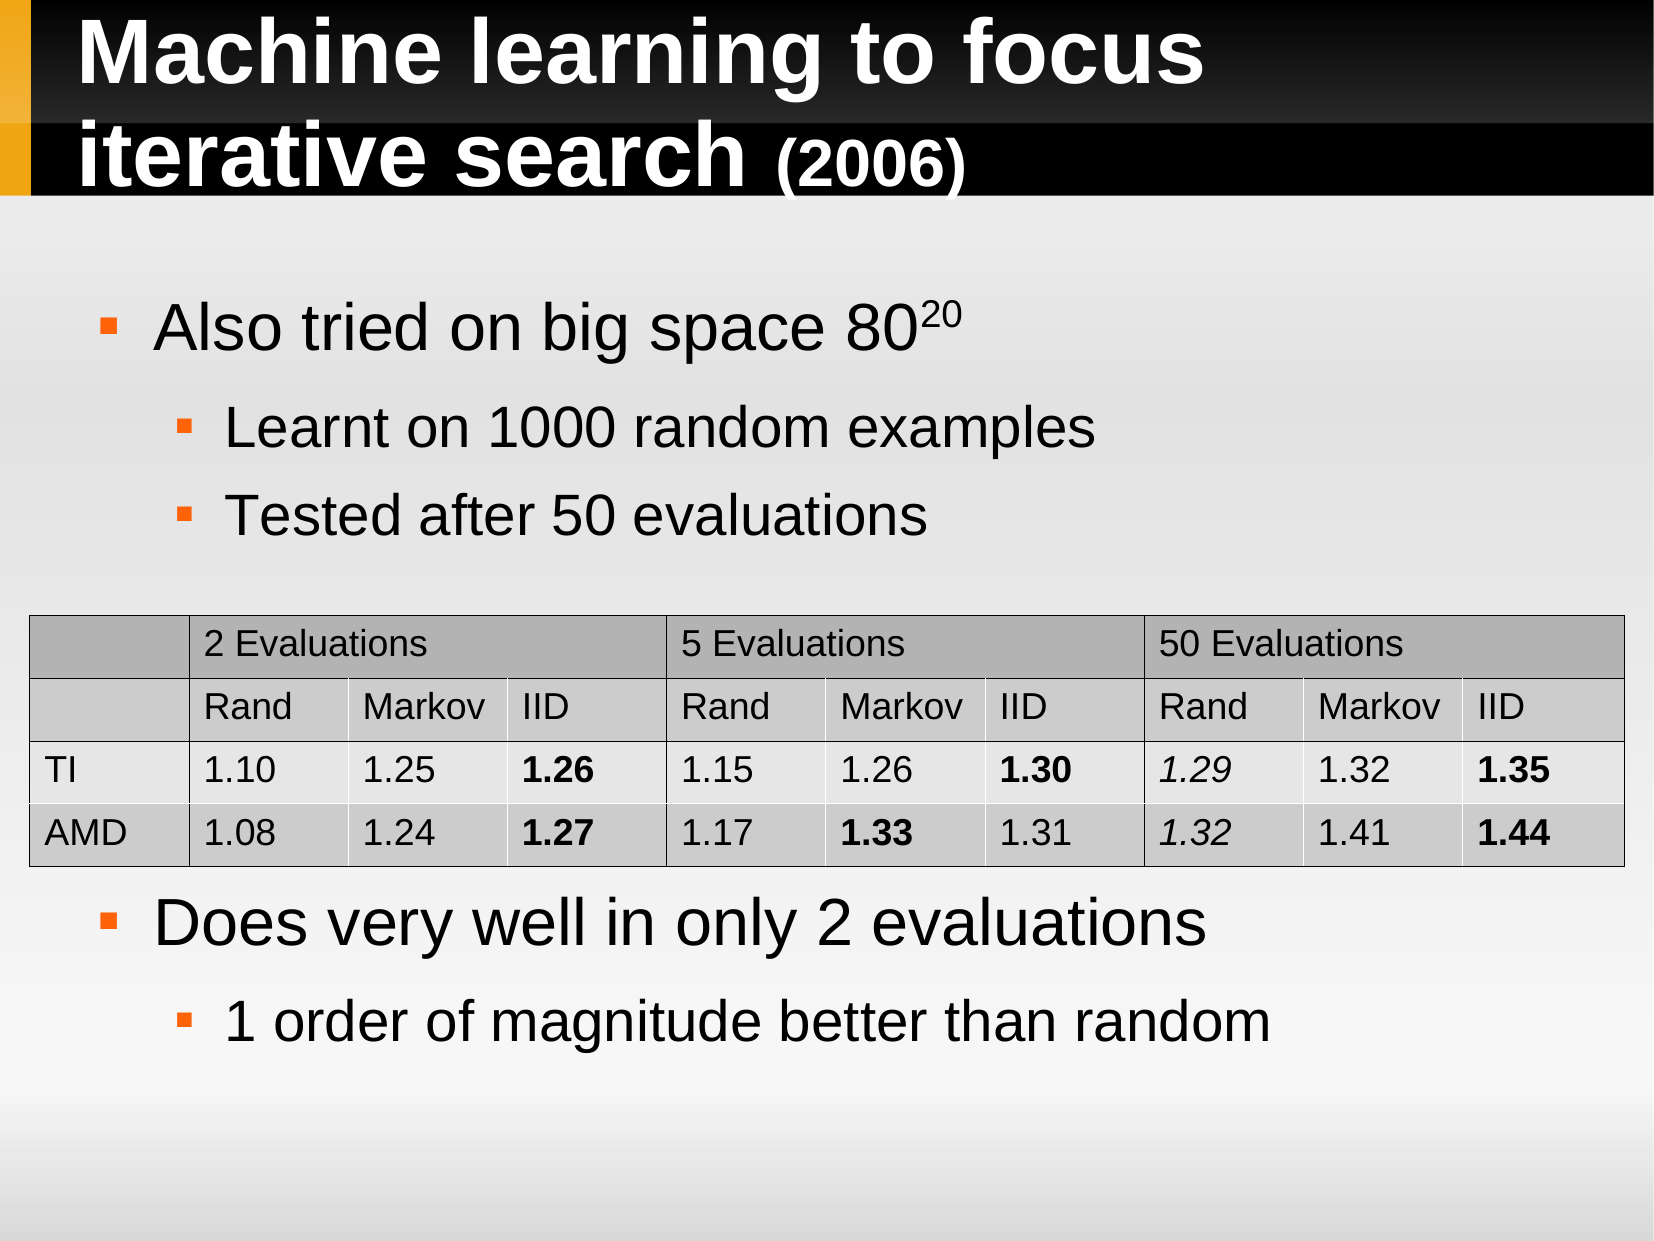

# Machine learning to focus iterative search (2006)
Also tried on big space 8020
Learnt on 1000 random examples
Tested after 50 evaluations
Does very well in only 2 evaluations
1 order of magnitude better than random
| | 2 Evaluations | | | 5 Evaluations | | | 50 Evaluations | | |
| --- | --- | --- | --- | --- | --- | --- | --- | --- | --- |
| | Rand | Markov | IID | Rand | Markov | IID | Rand | Markov | IID |
| TI | 1.10 | 1.25 | 1.26 | 1.15 | 1.26 | 1.30 | 1.29 | 1.32 | 1.35 |
| AMD | 1.08 | 1.24 | 1.27 | 1.17 | 1.33 | 1.31 | 1.32 | 1.41 | 1.44 |